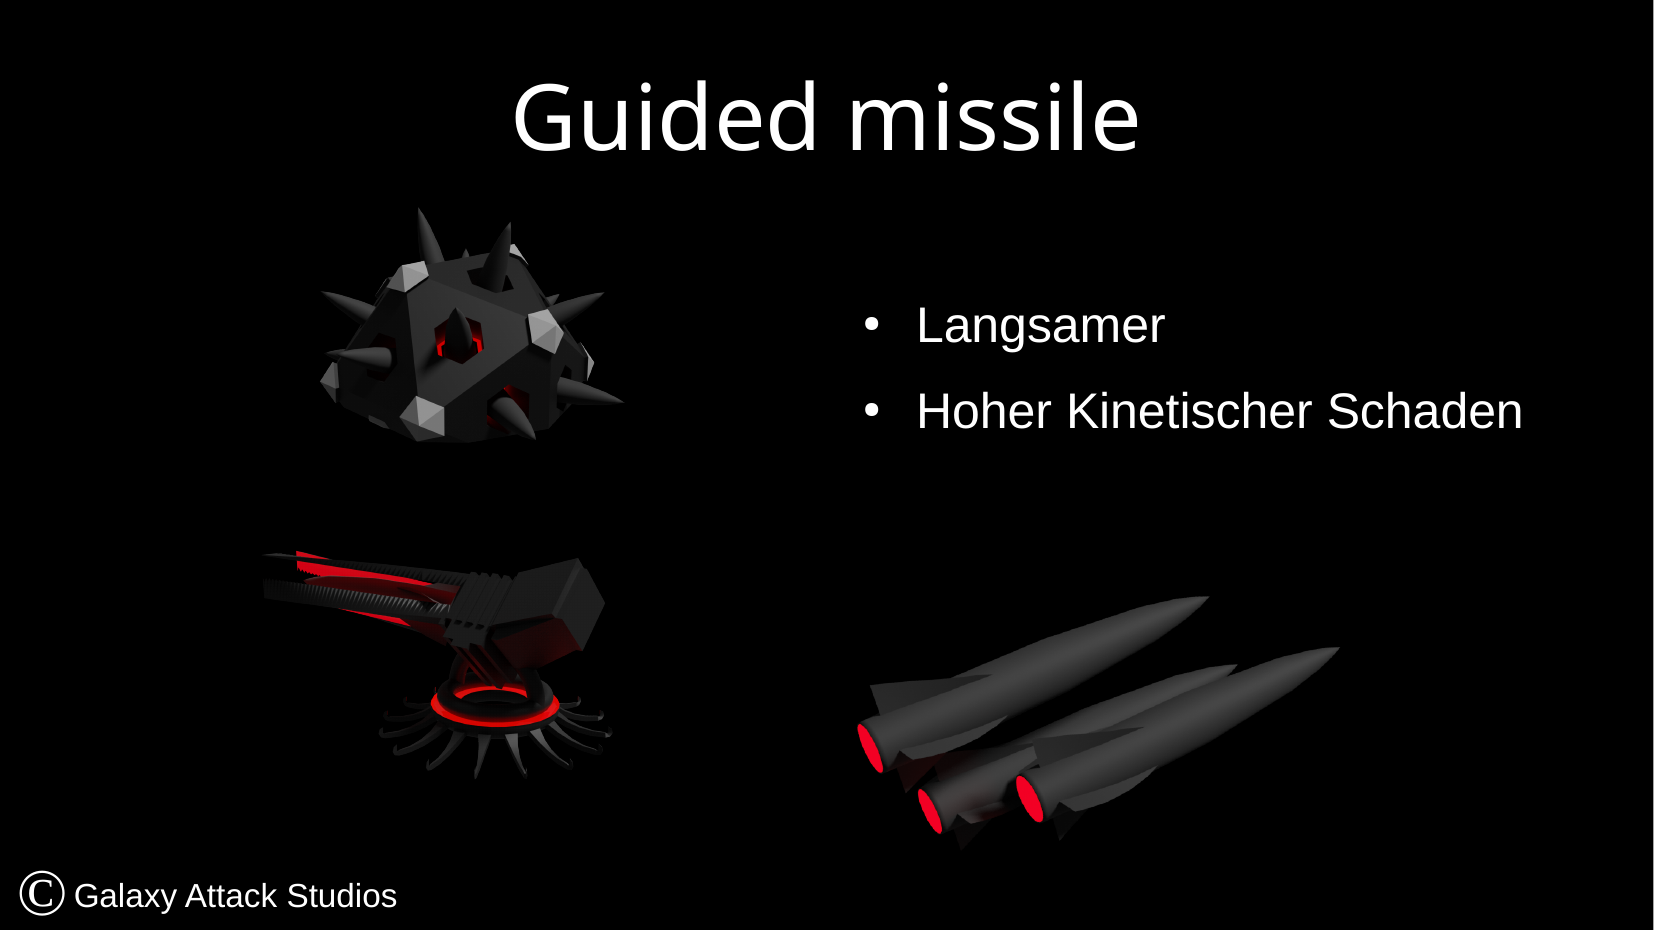

# Guided missile
Langsamer
Hoher Kinetischer Schaden